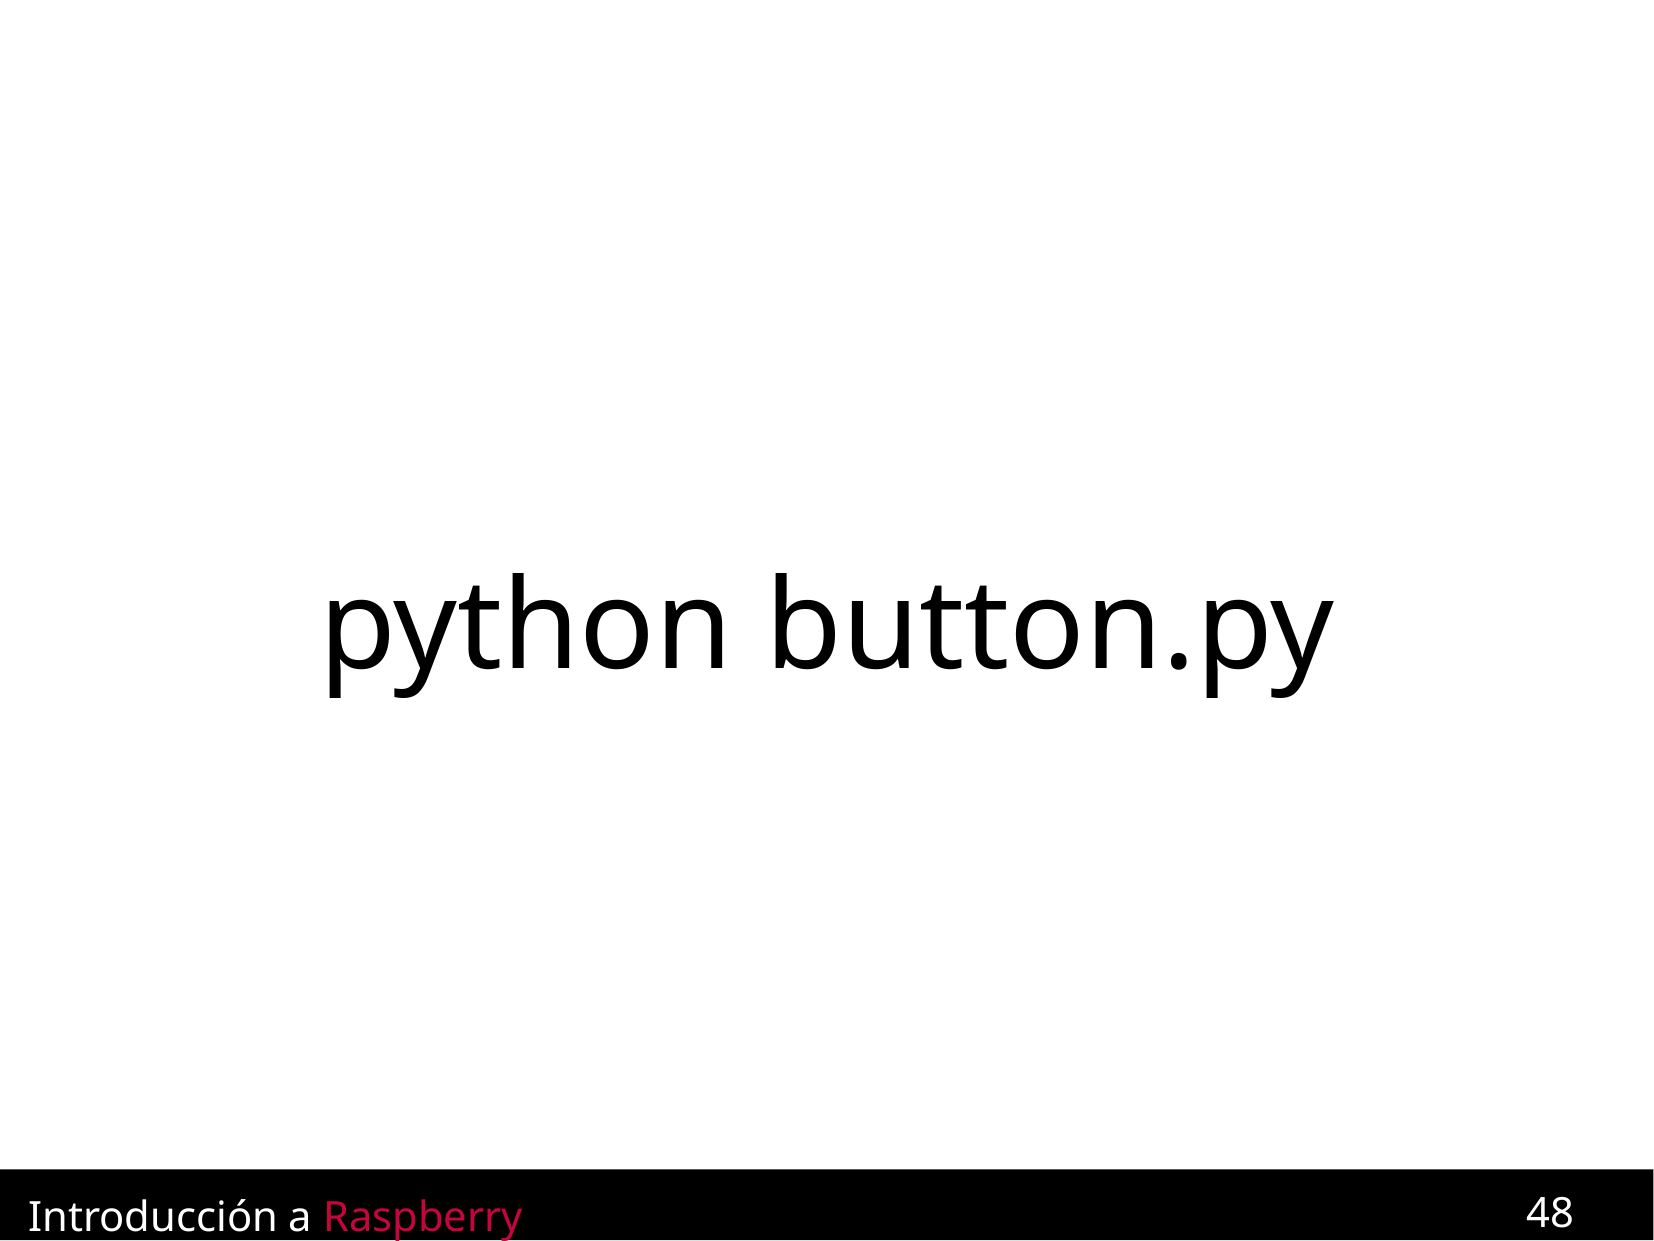

# python button.py
Introducción a Raspberry Pi